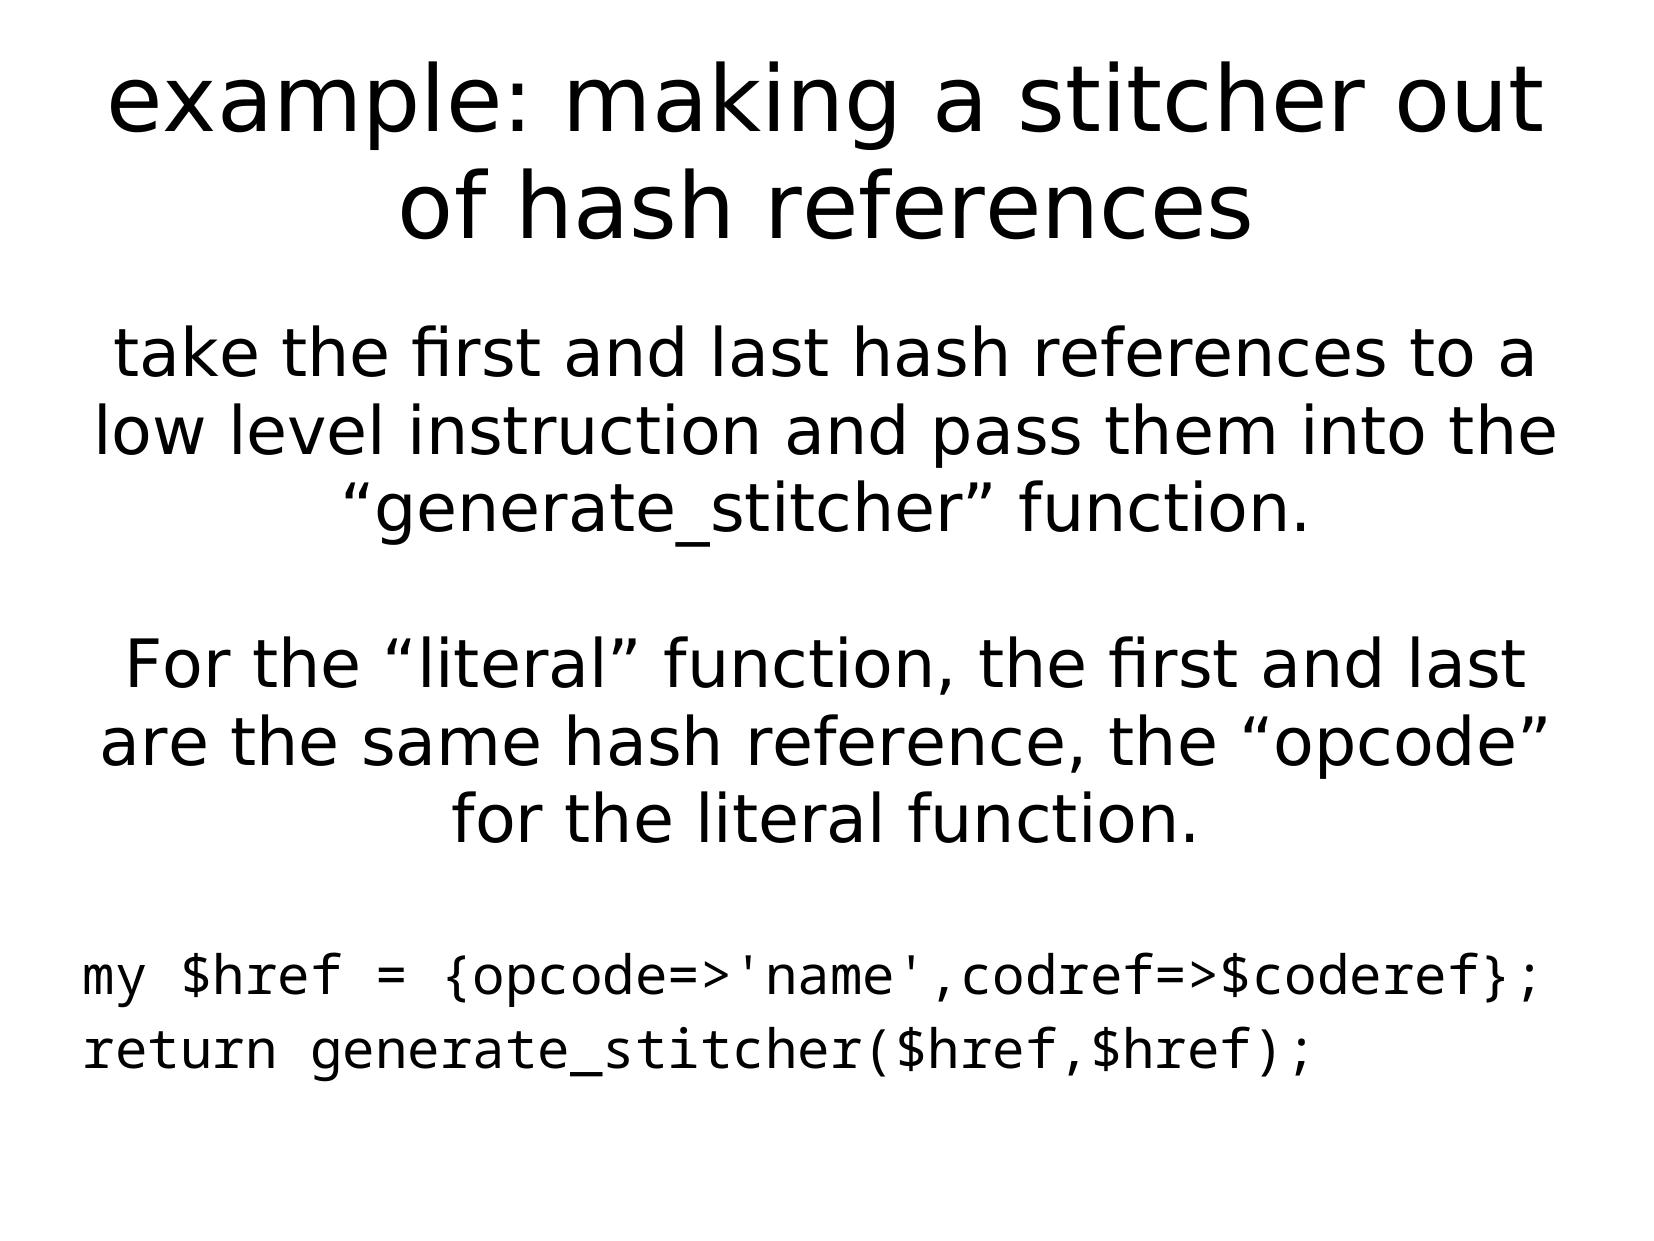

# example: making a stitcher out of hash references
take the first and last hash references to a low level instruction and pass them into the “generate_stitcher” function.
For the “literal” function, the first and last are the same hash reference, the “opcode” for the literal function.
my $href = {opcode=>'name',codref=>$coderef};
return generate_stitcher($href,$href);